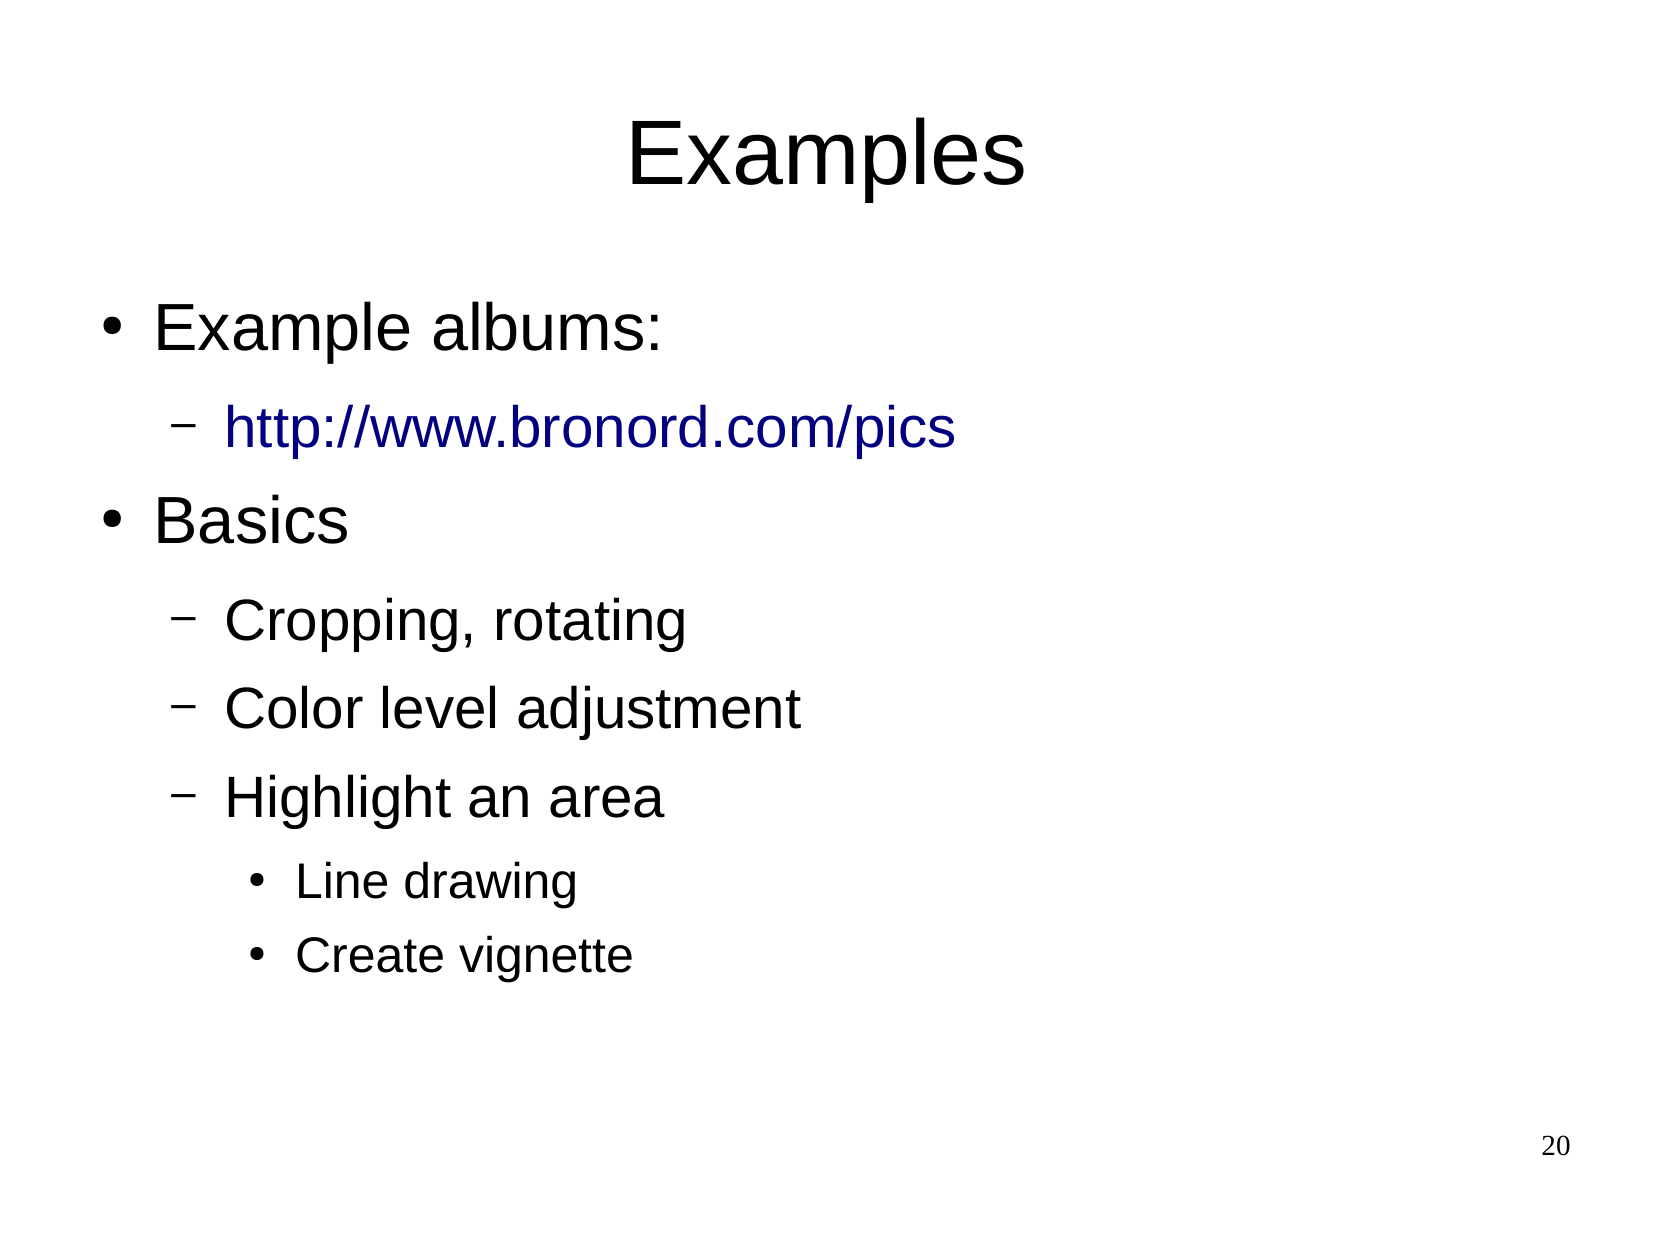

# Examples
Example albums:
http://www.bronord.com/pics
Basics
Cropping, rotating
Color level adjustment
Highlight an area
Line drawing
Create vignette
20